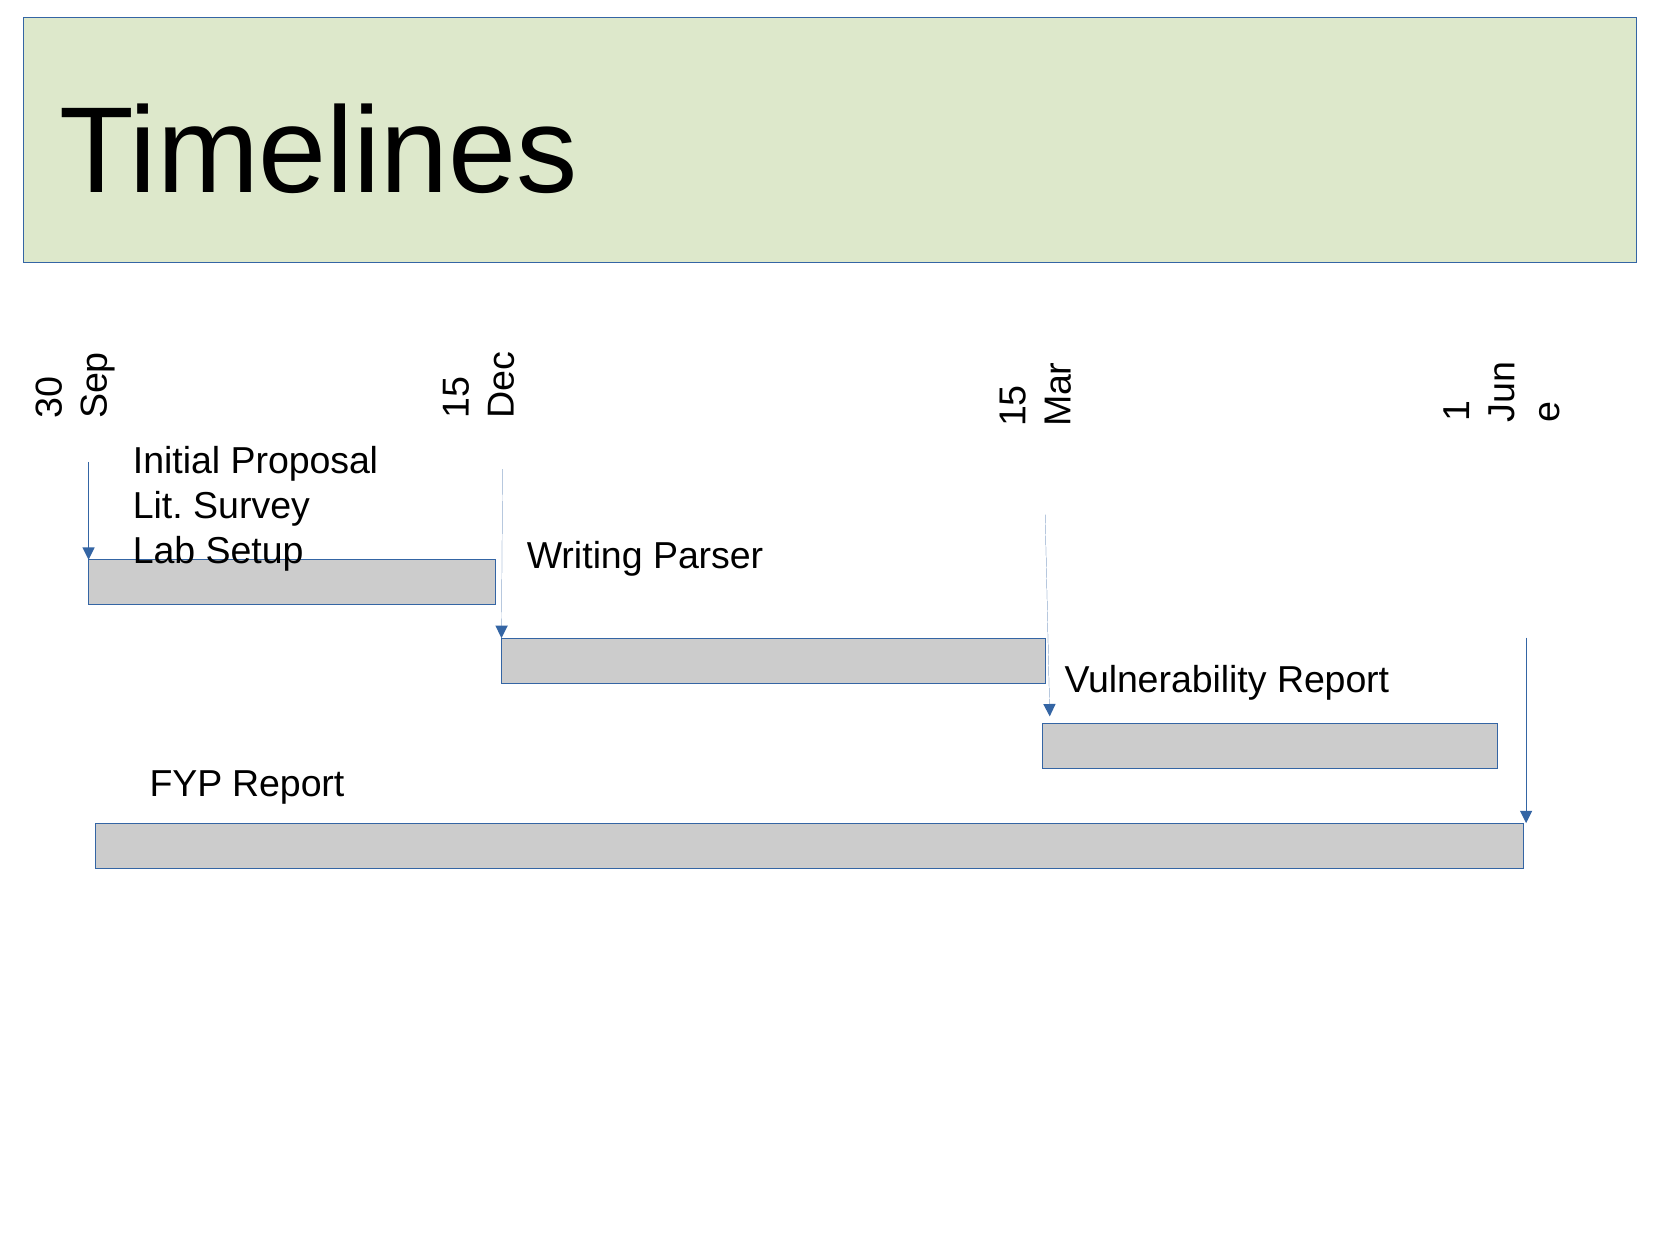

Timelines
15 Dec
30 Sep
1 June
15 Mar
Initial Proposal
Lit. Survey
Lab Setup
Writing Parser
Vulnerability Report
FYP Report